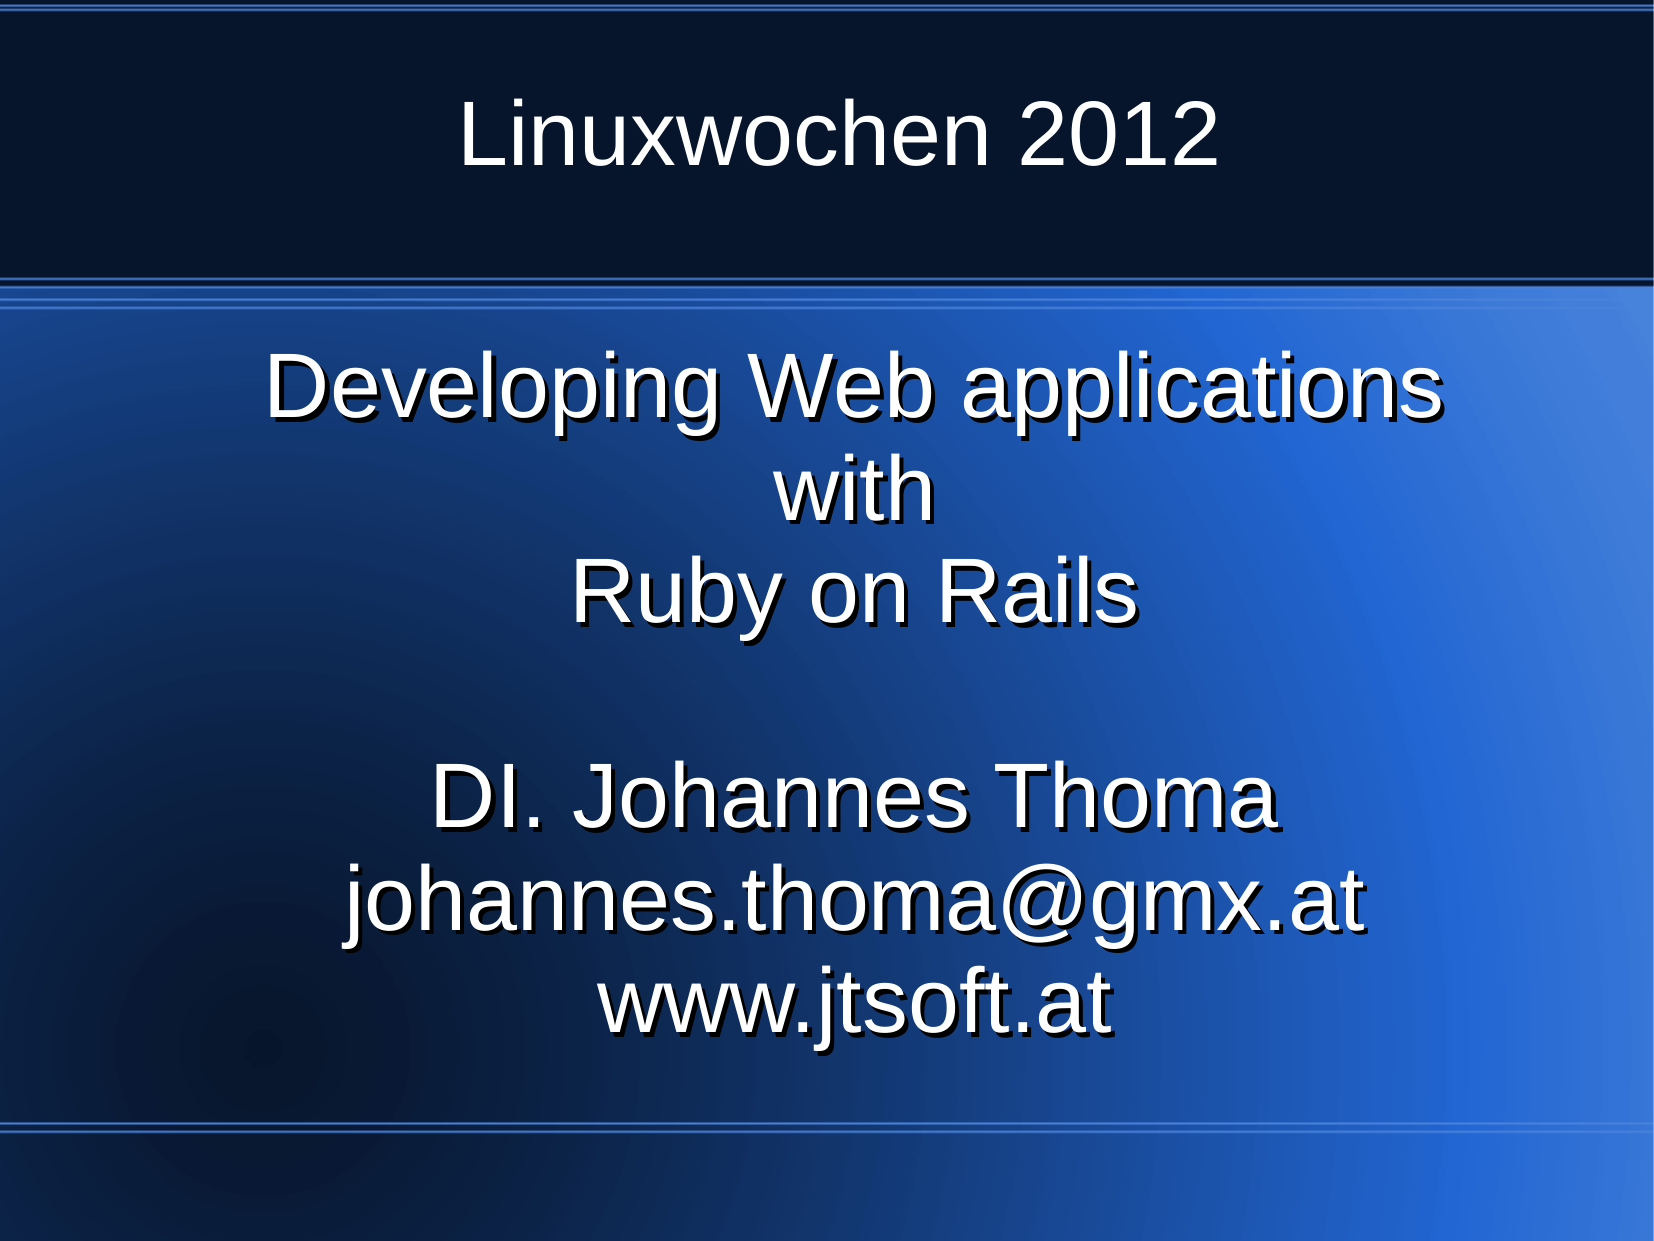

Linuxwochen 2012
Developing Web applications
with
Ruby on Rails
DI. Johannes Thoma
johannes.thoma@gmx.at
www.jtsoft.at